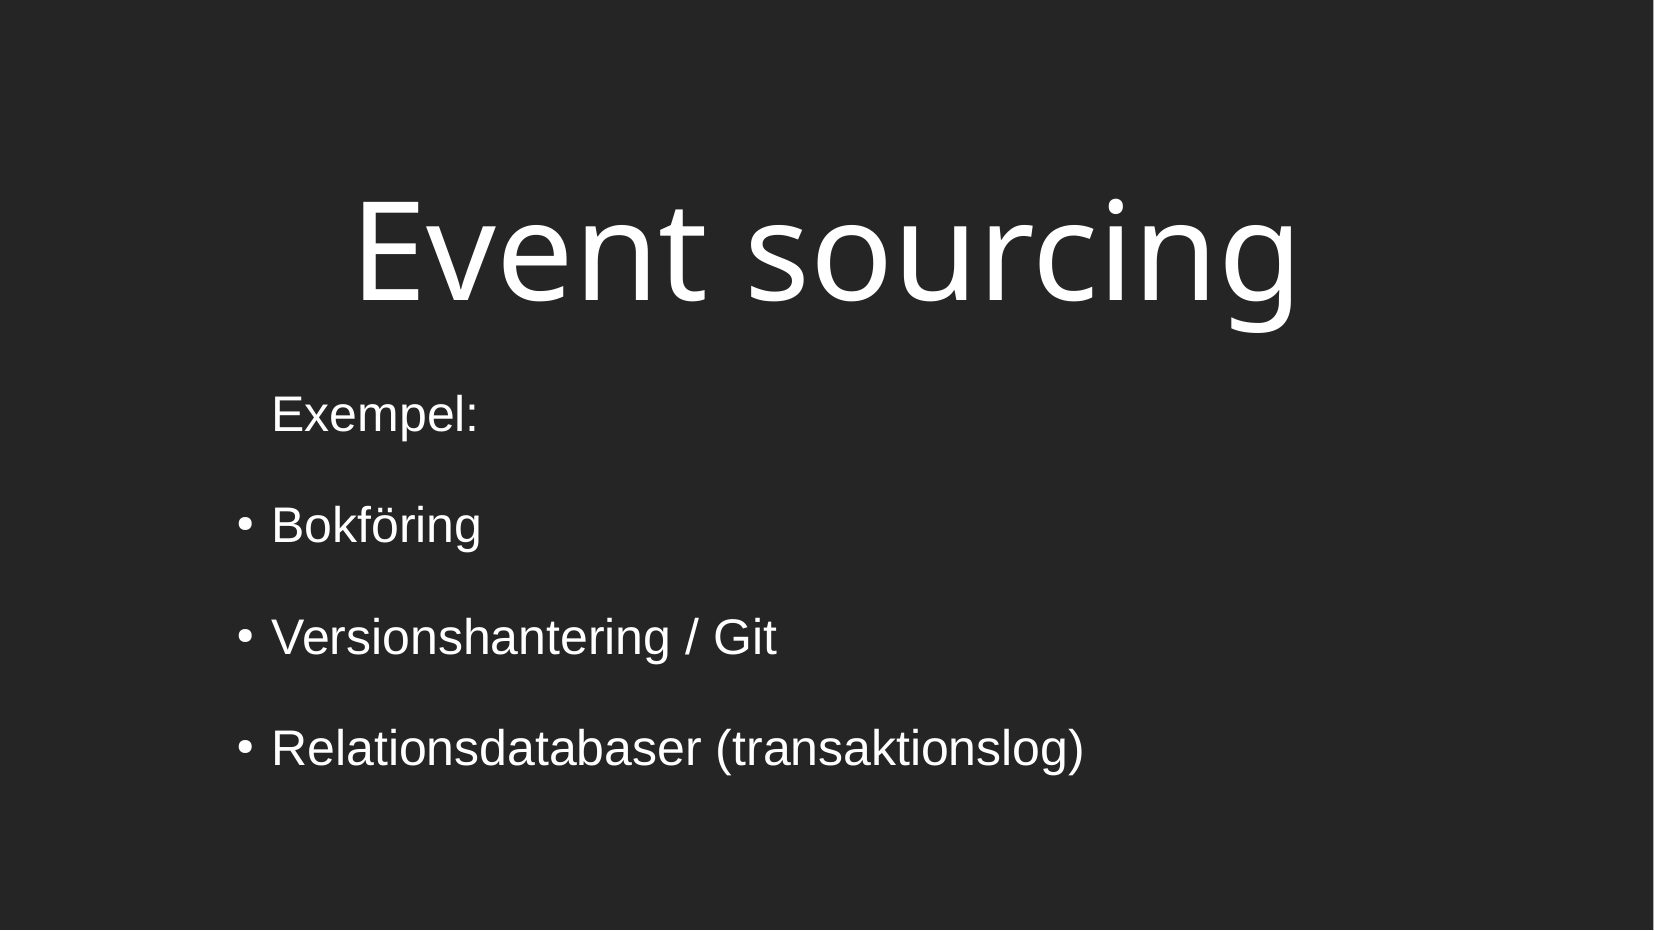

# Event sourcing
Exempel:
Bokföring
Versionshantering / Git
Relationsdatabaser (transaktionslog)